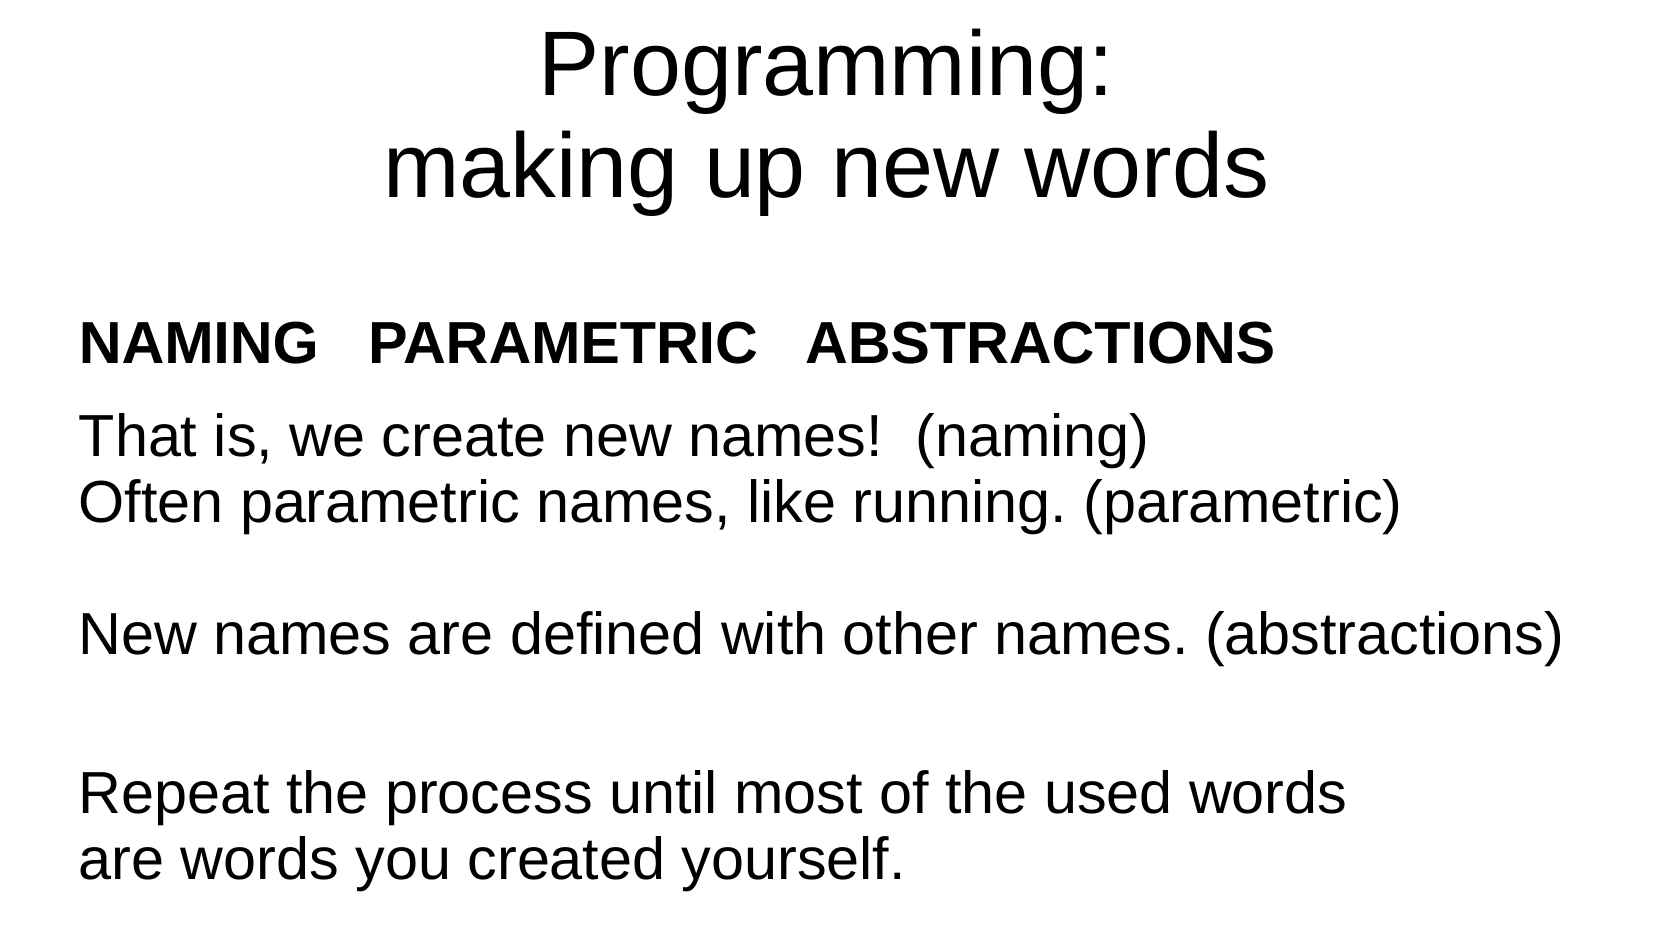

# Programming: making up new words
NAMING PARAMETRIC ABSTRACTIONS
That is, we create new names! (naming)
Often parametric names, like running. (parametric)
New names are defined with other names. (abstractions)
Repeat the process until most of the used words
are words you created yourself.